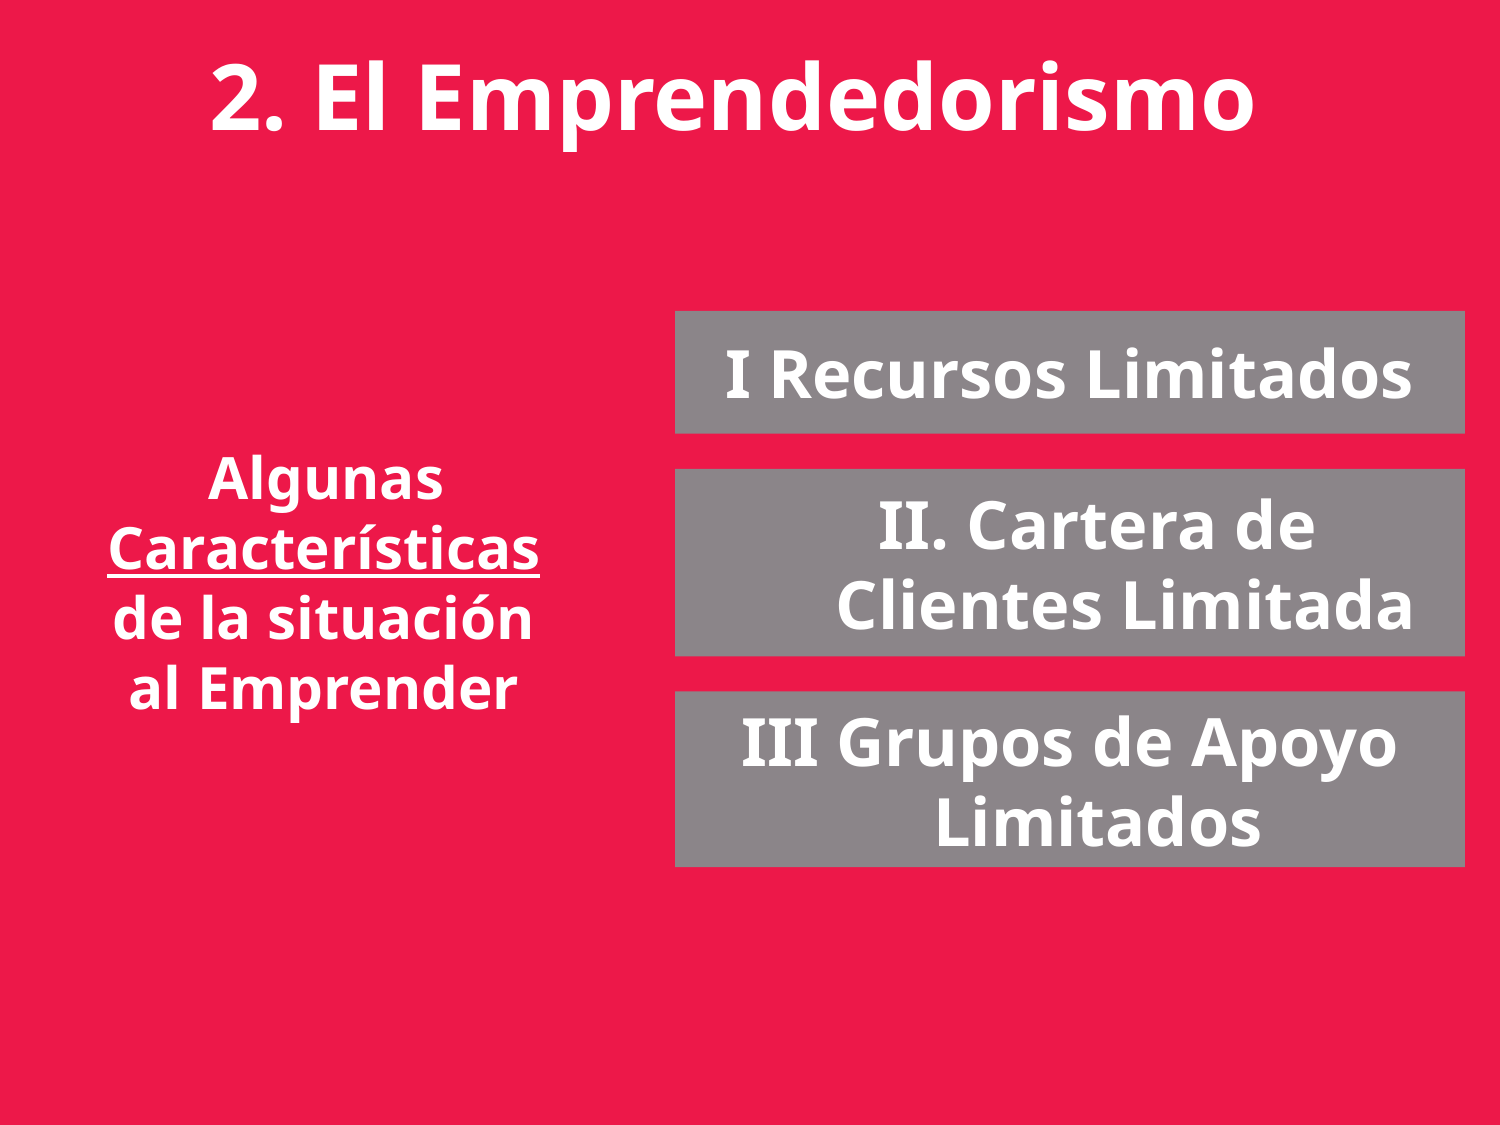

# 2. El Emprendedorismo
I Recursos Limitados
 Algunas Características de la situación al Emprender
II. Cartera de Clientes Limitada
III Grupos de Apoyo Limitados